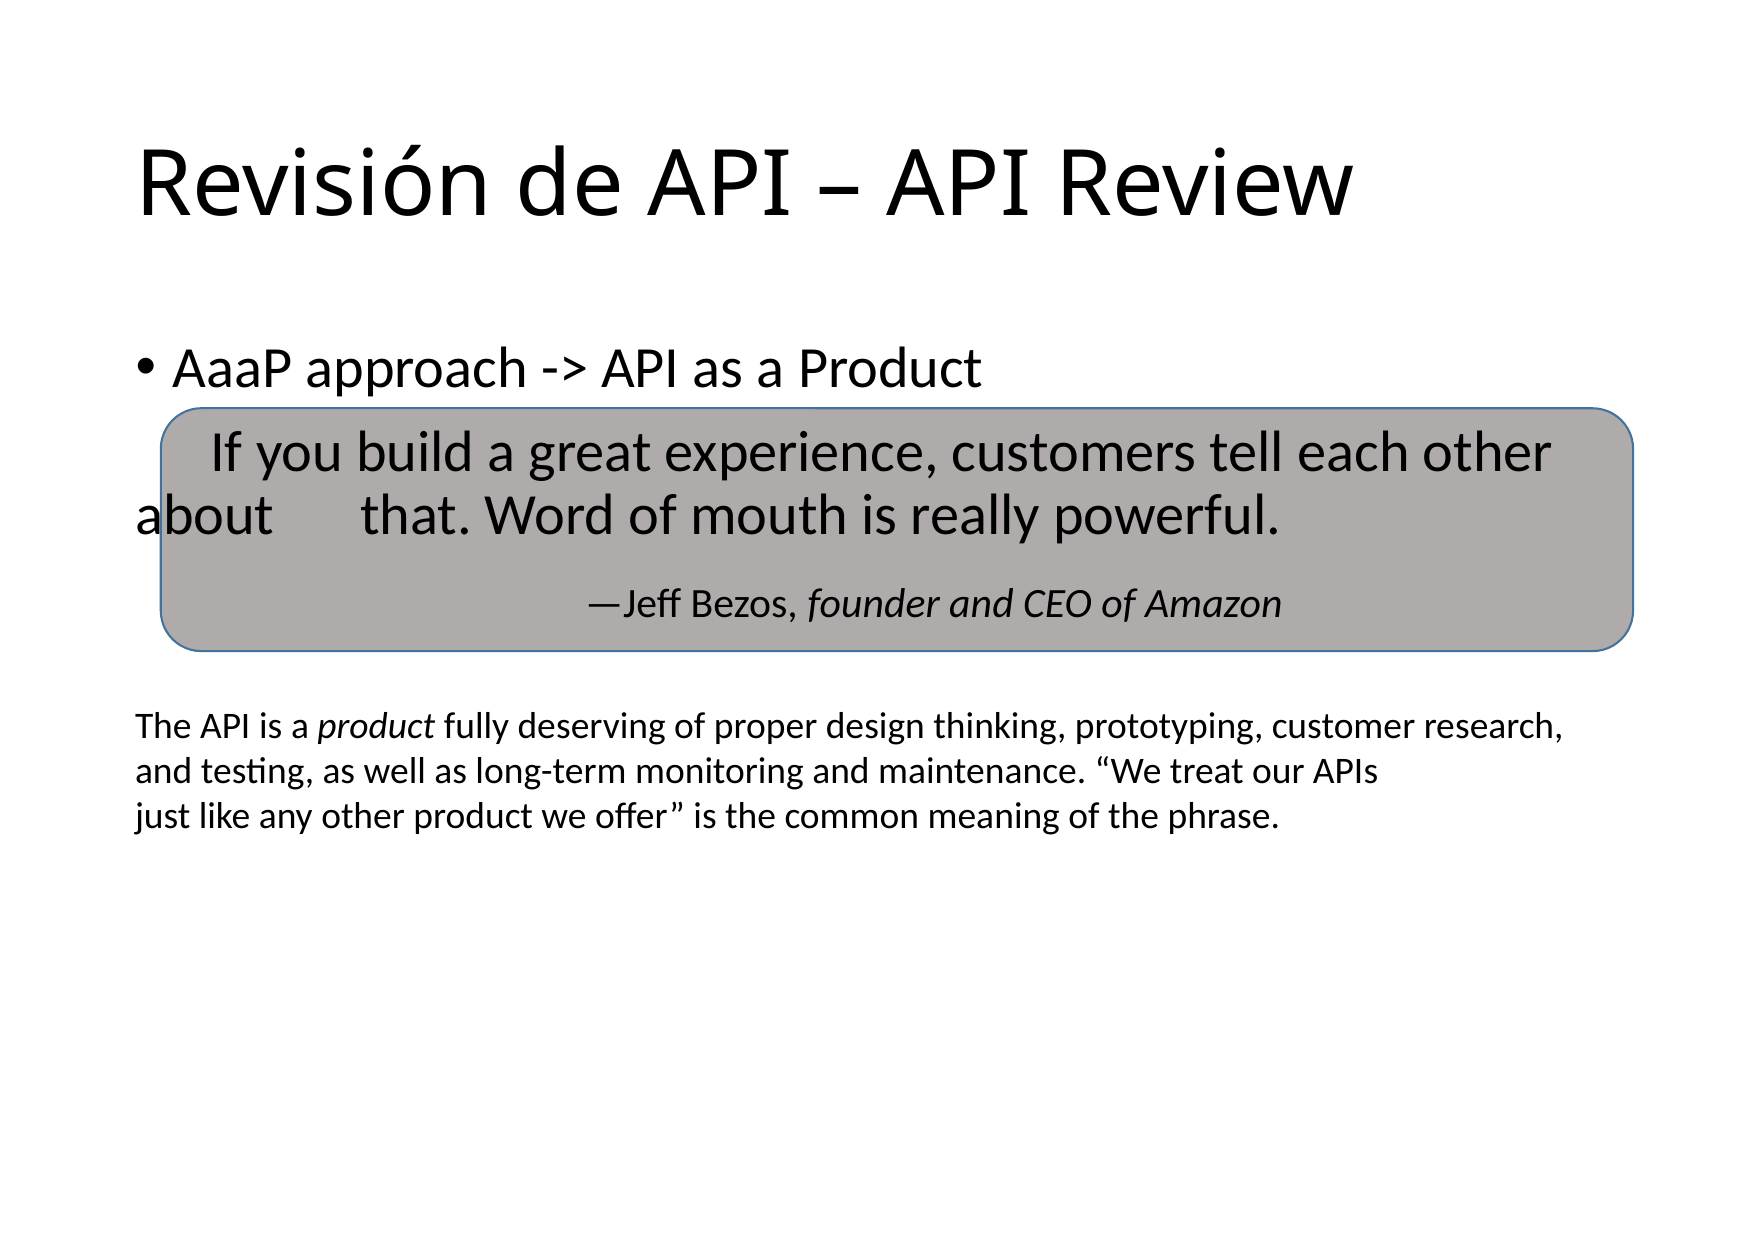

# Revisión de API – API Review
AaaP approach -> API as a Product
	If you build a great experience, customers tell each other about 	that. Word of mouth is really powerful.
						—Jeff Bezos, founder and CEO of Amazon
The API is a product fully deserving of proper design thinking, prototyping, customer research,
and testing, as well as long-term monitoring and maintenance. “We treat our APIs
just like any other product we offer” is the common meaning of the phrase.